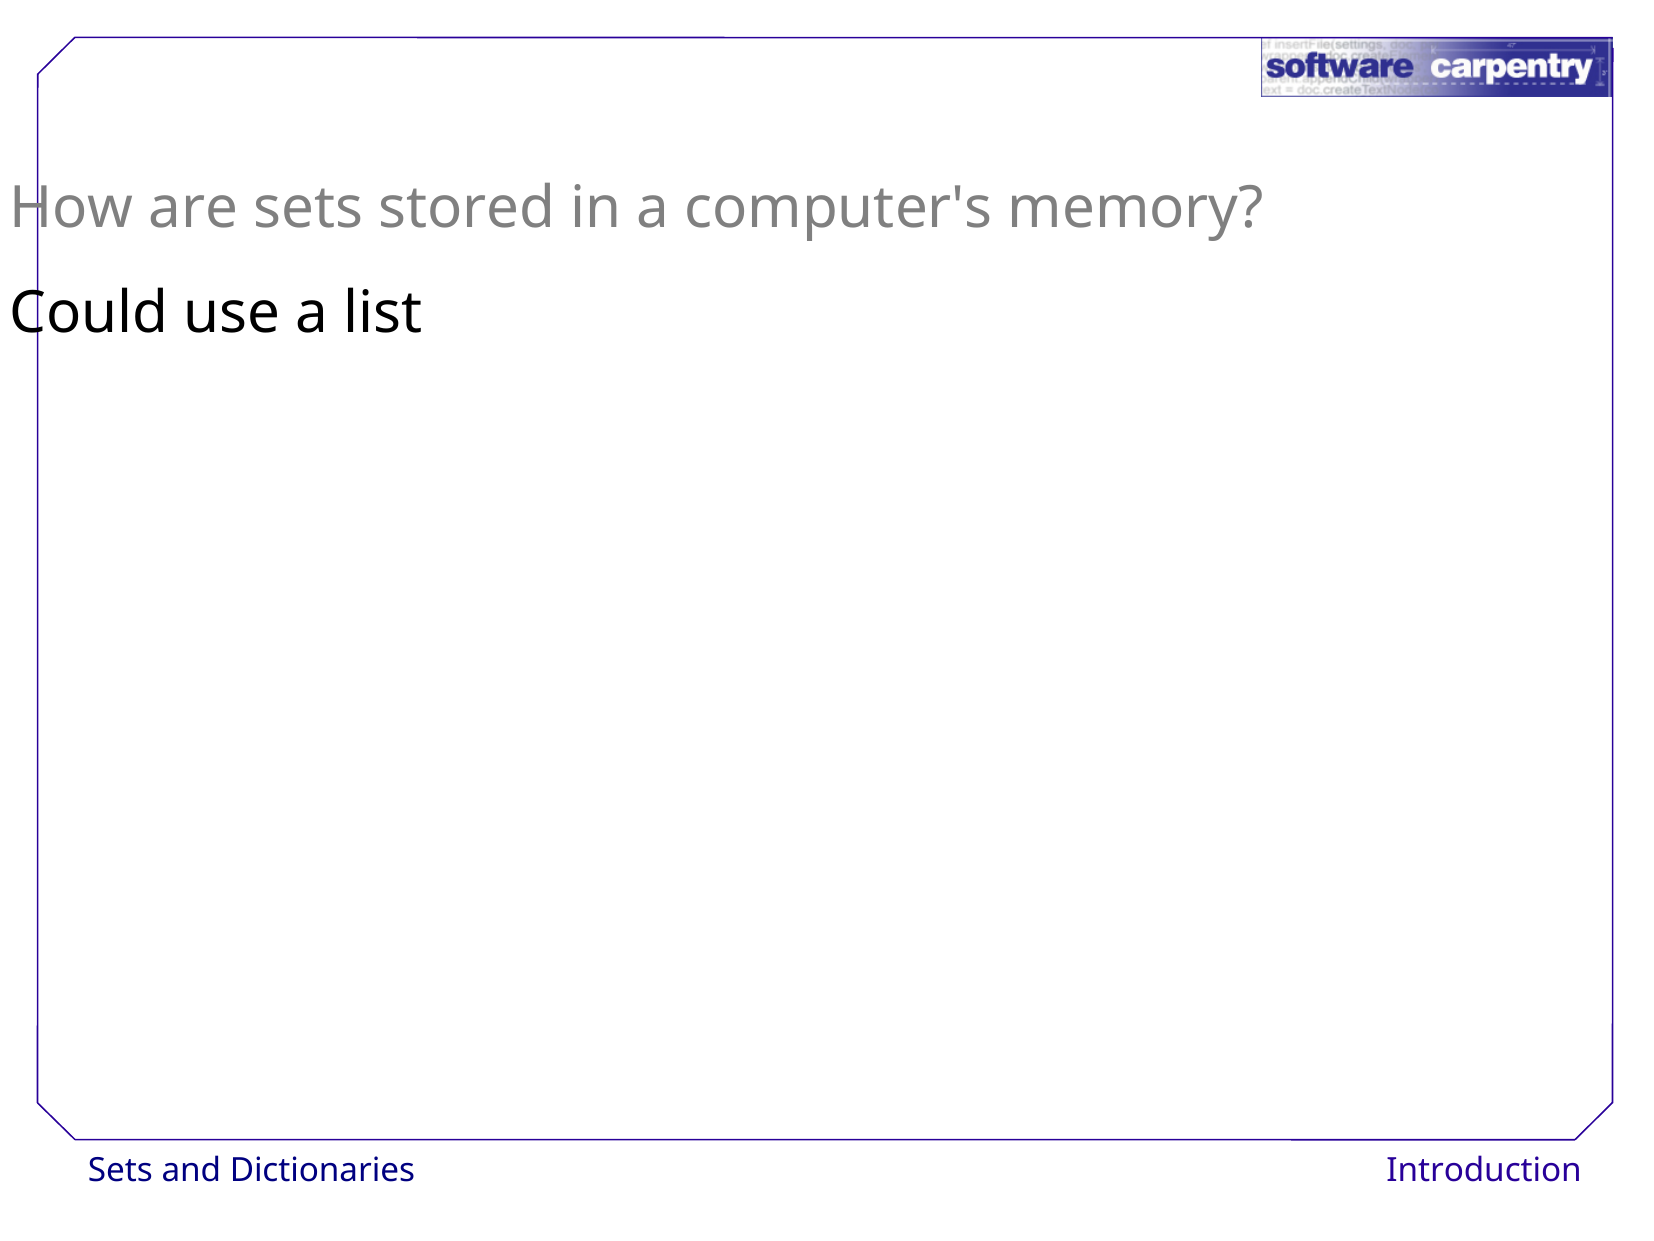

How are sets stored in a computer's memory?
Could use a list